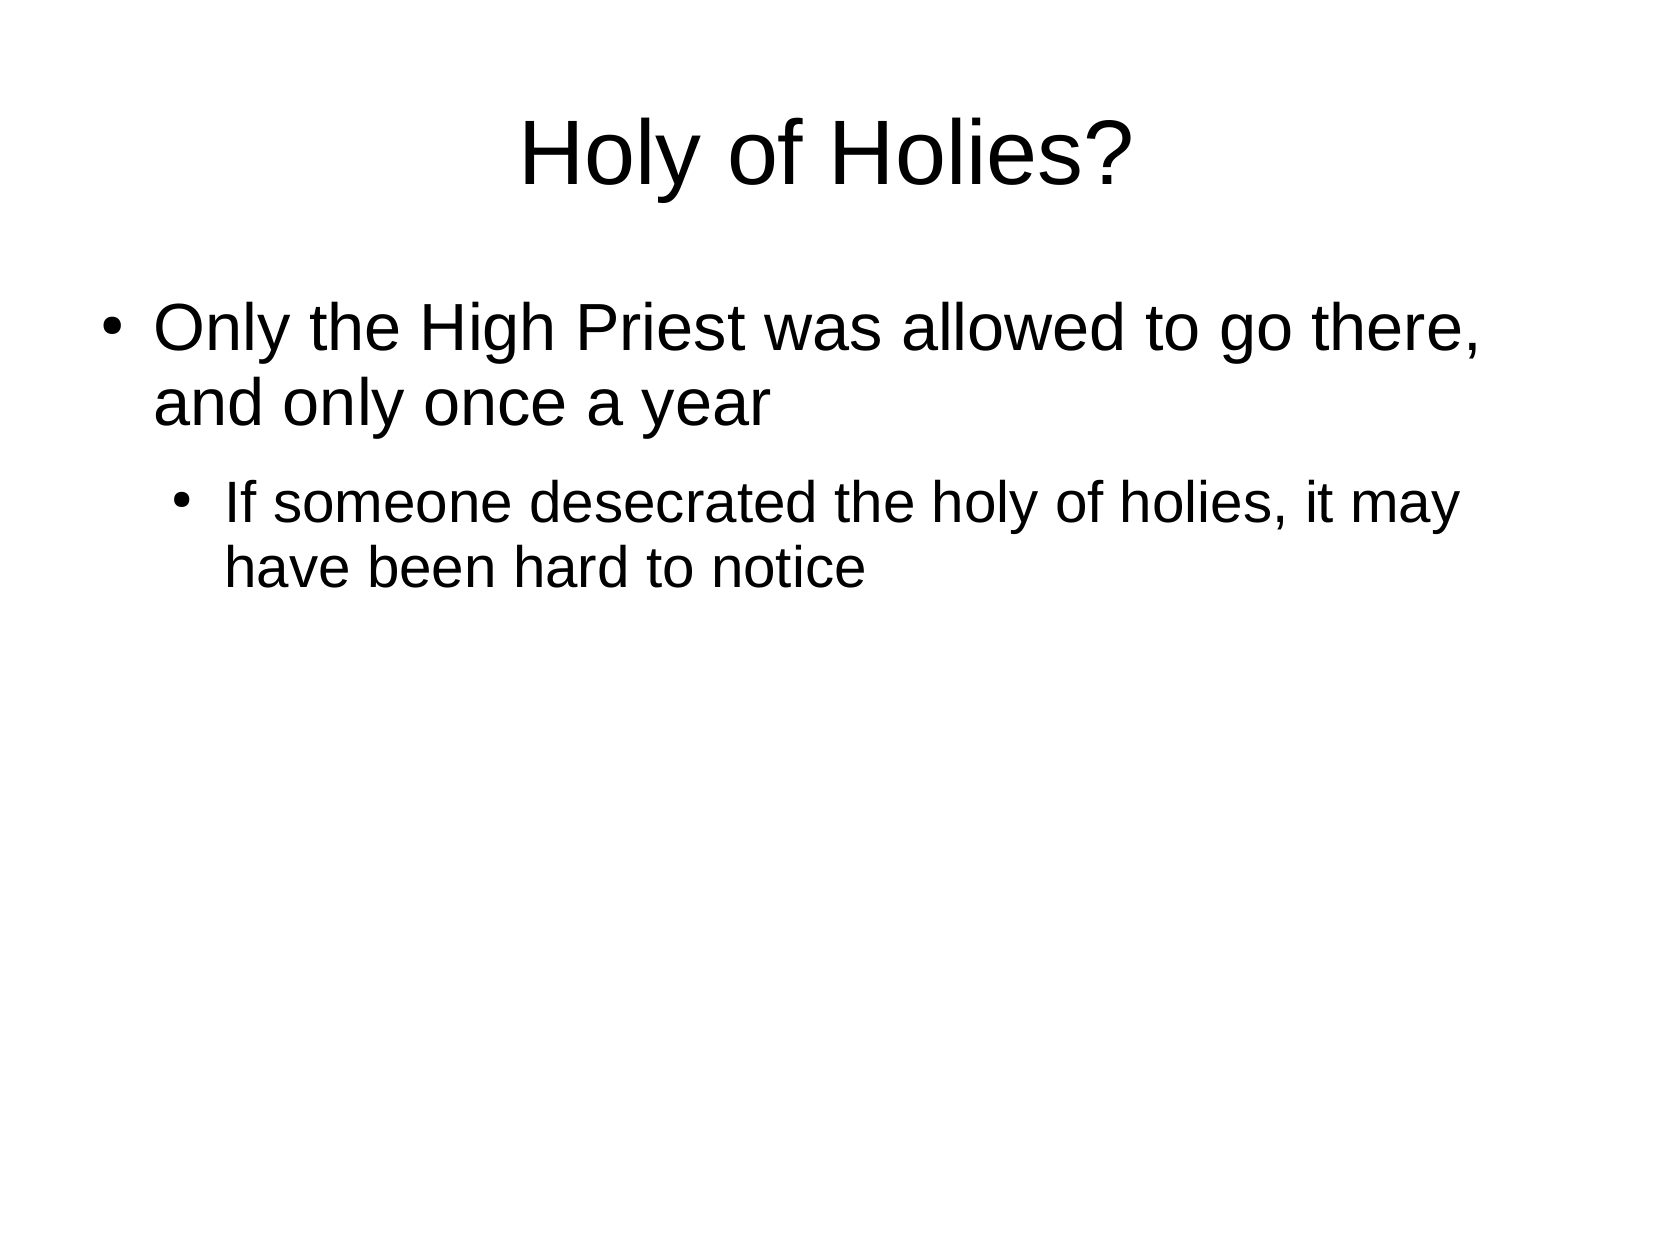

# Holy of Holies?
Only the High Priest was allowed to go there, and only once a year
If someone desecrated the holy of holies, it may have been hard to notice